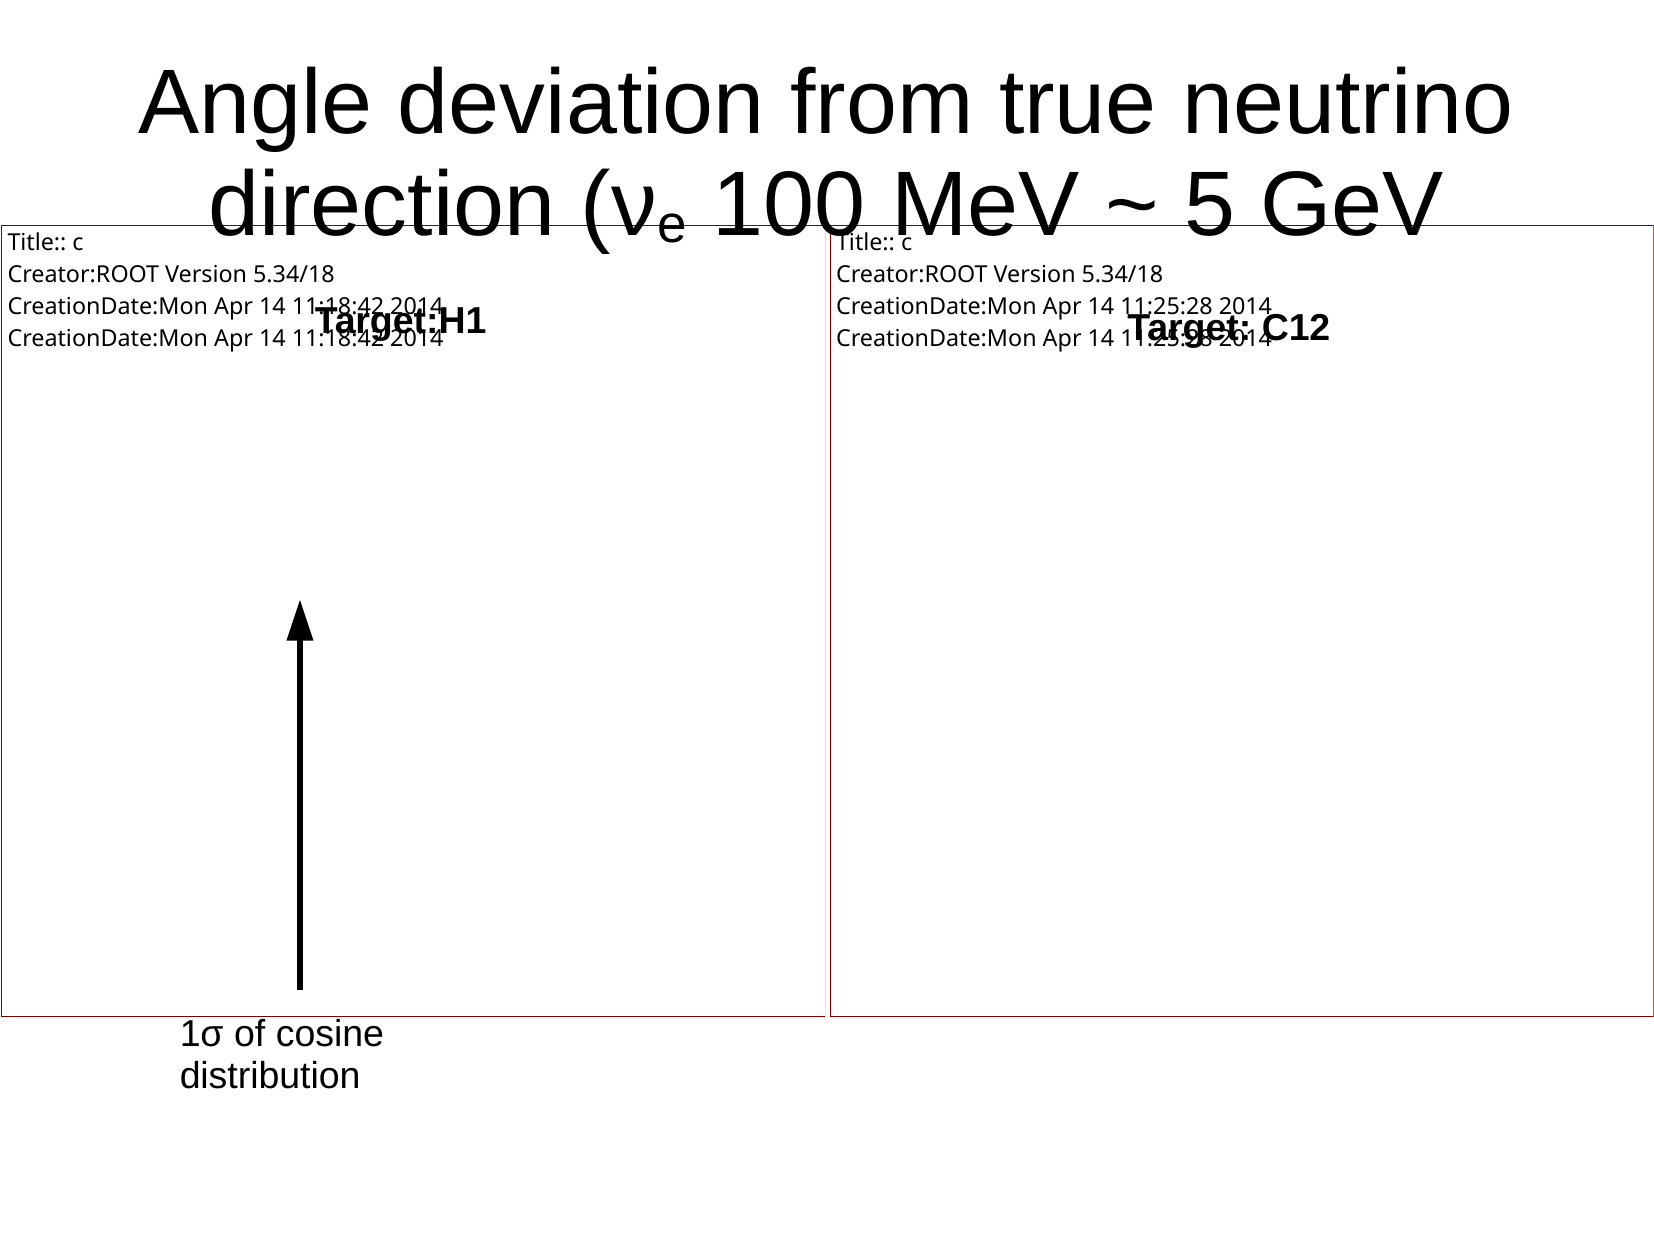

# Angle deviation from true neutrino direction (νe 100 MeV ~ 5 GeV
Target:H1
Target: C12
1σ of cosine distribution